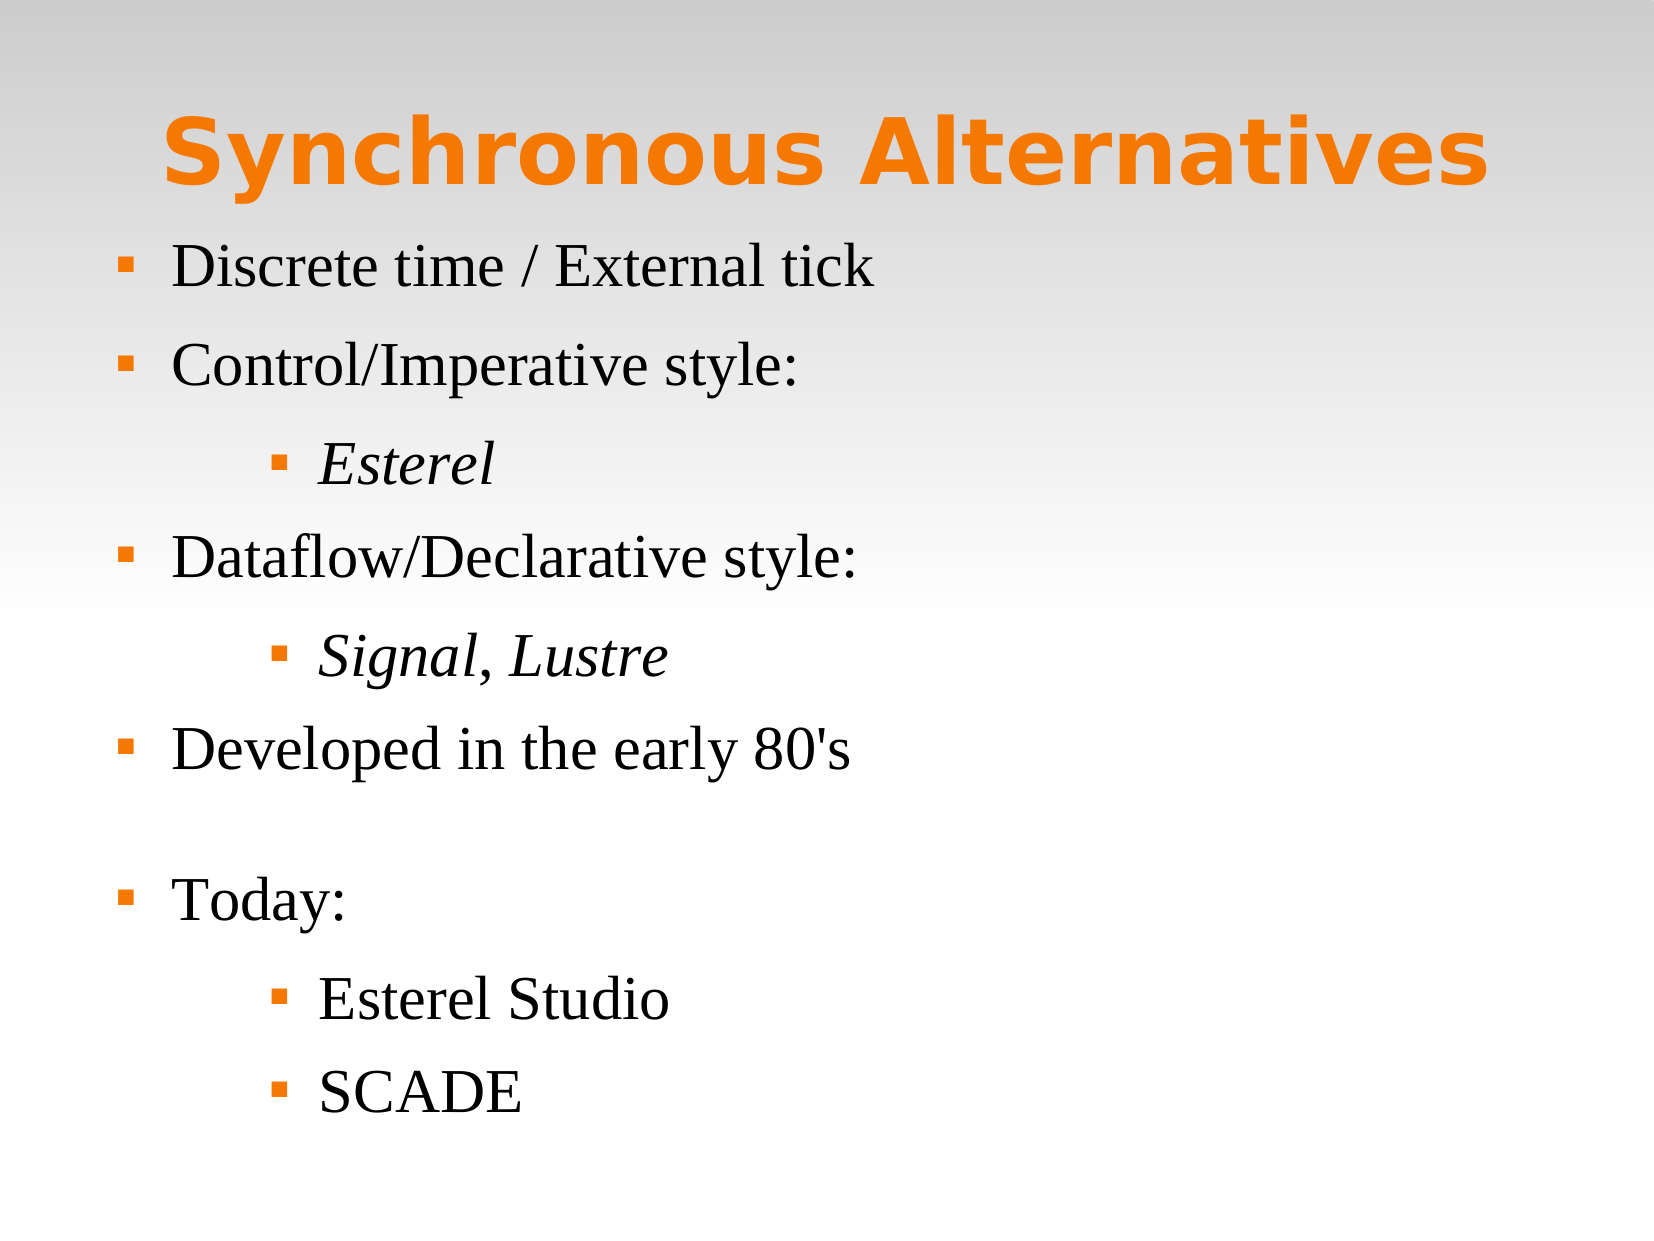

# Synchronous Alternatives
Discrete time / External tick
Control/Imperative style:
Esterel
Dataflow/Declarative style:
Signal, Lustre
Developed in the early 80's
Today:
Esterel Studio
SCADE